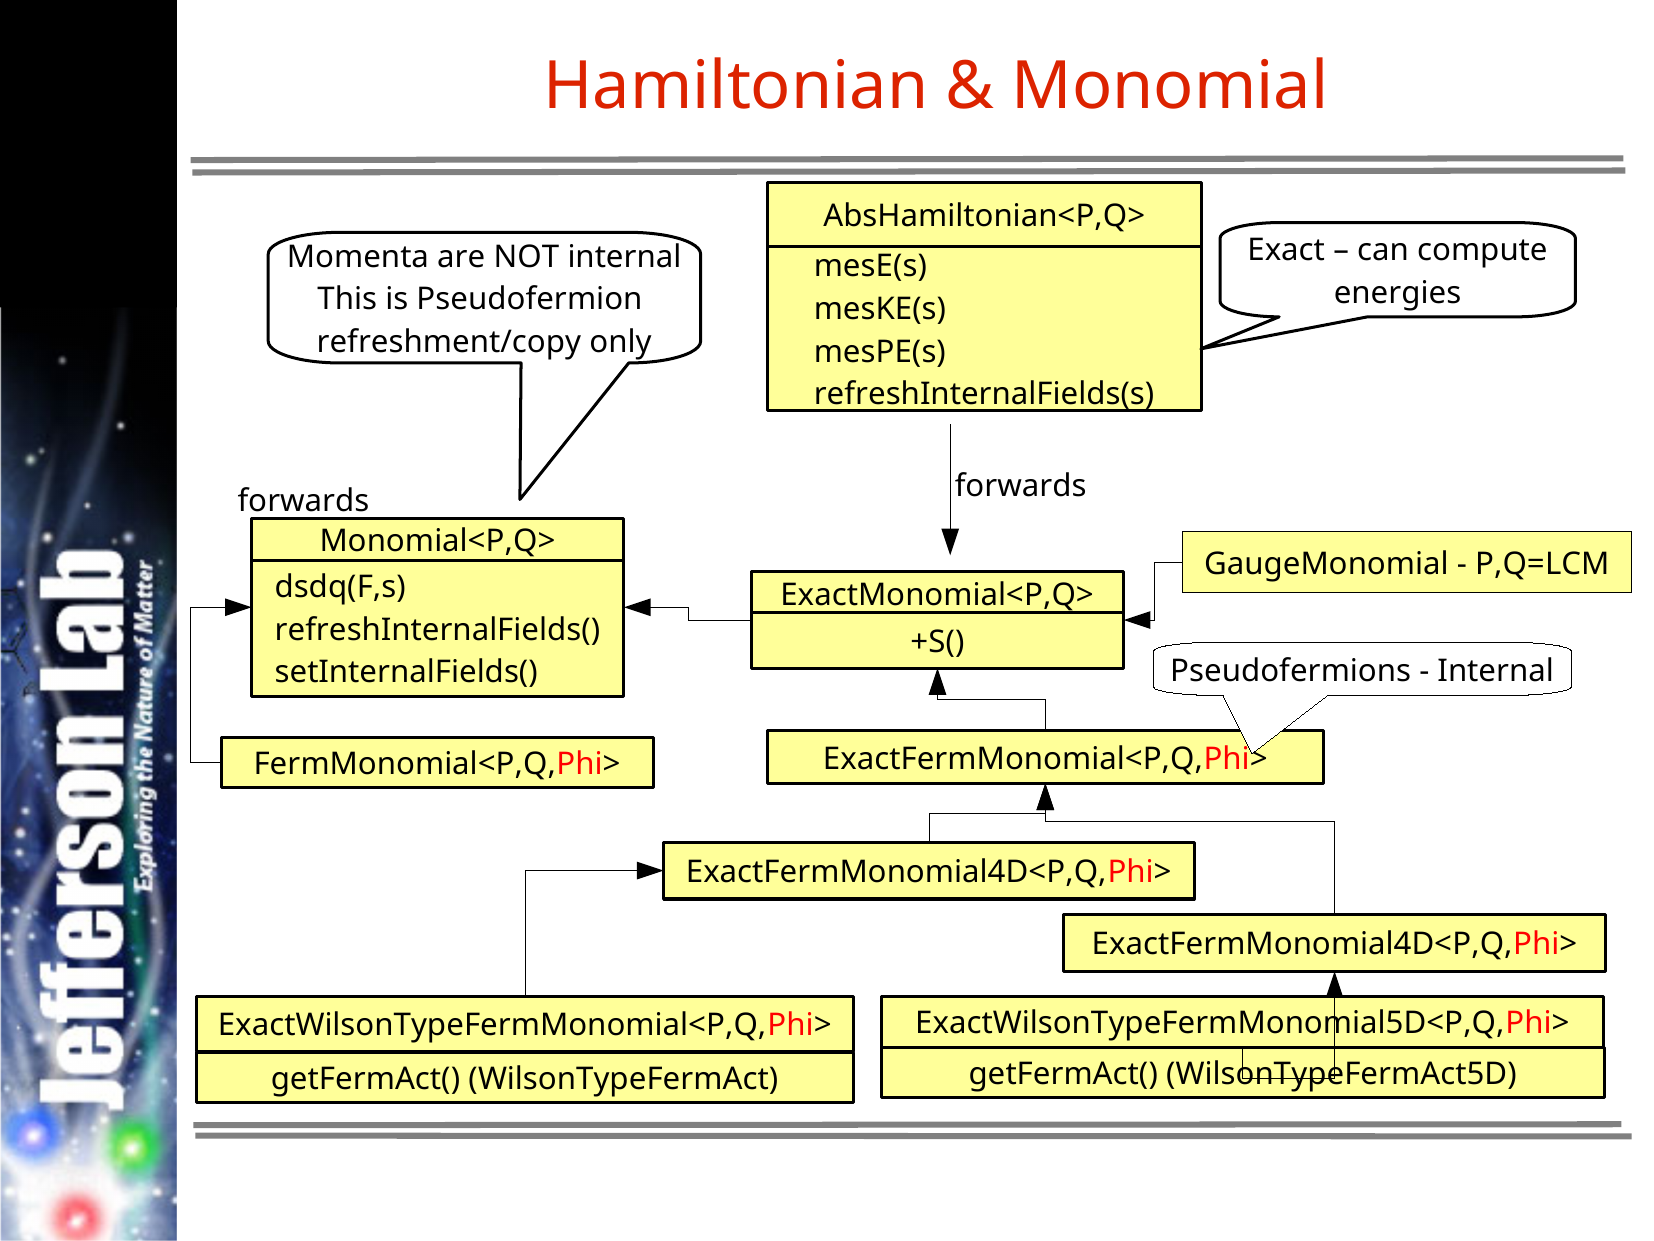

# Hamiltonian & Monomial
AbsHamiltonian<P,Q>
mesE(s)
mesKE(s)
mesPE(s)
refreshInternalFields(s)
Exact – can compute
energies
Momenta are NOT internal
This is Pseudofermion
refreshment/copy only
forwards
forwards
Monomial<P,Q>
dsdq(F,s)
refreshInternalFields()
setInternalFields()
GaugeMonomial - P,Q=LCM
ExactMonomial<P,Q>
+S()
Pseudofermions - Internal
ExactFermMonomial<P,Q,Phi>
FermMonomial<P,Q,Phi>
ExactFermMonomial4D<P,Q,Phi>
ExactFermMonomial4D<P,Q,Phi>
ExactWilsonTypeFermMonomial5D<P,Q,Phi>
getFermAct() (WilsonTypeFermAct5D)
ExactWilsonTypeFermMonomial<P,Q,Phi>
getFermAct() (WilsonTypeFermAct)